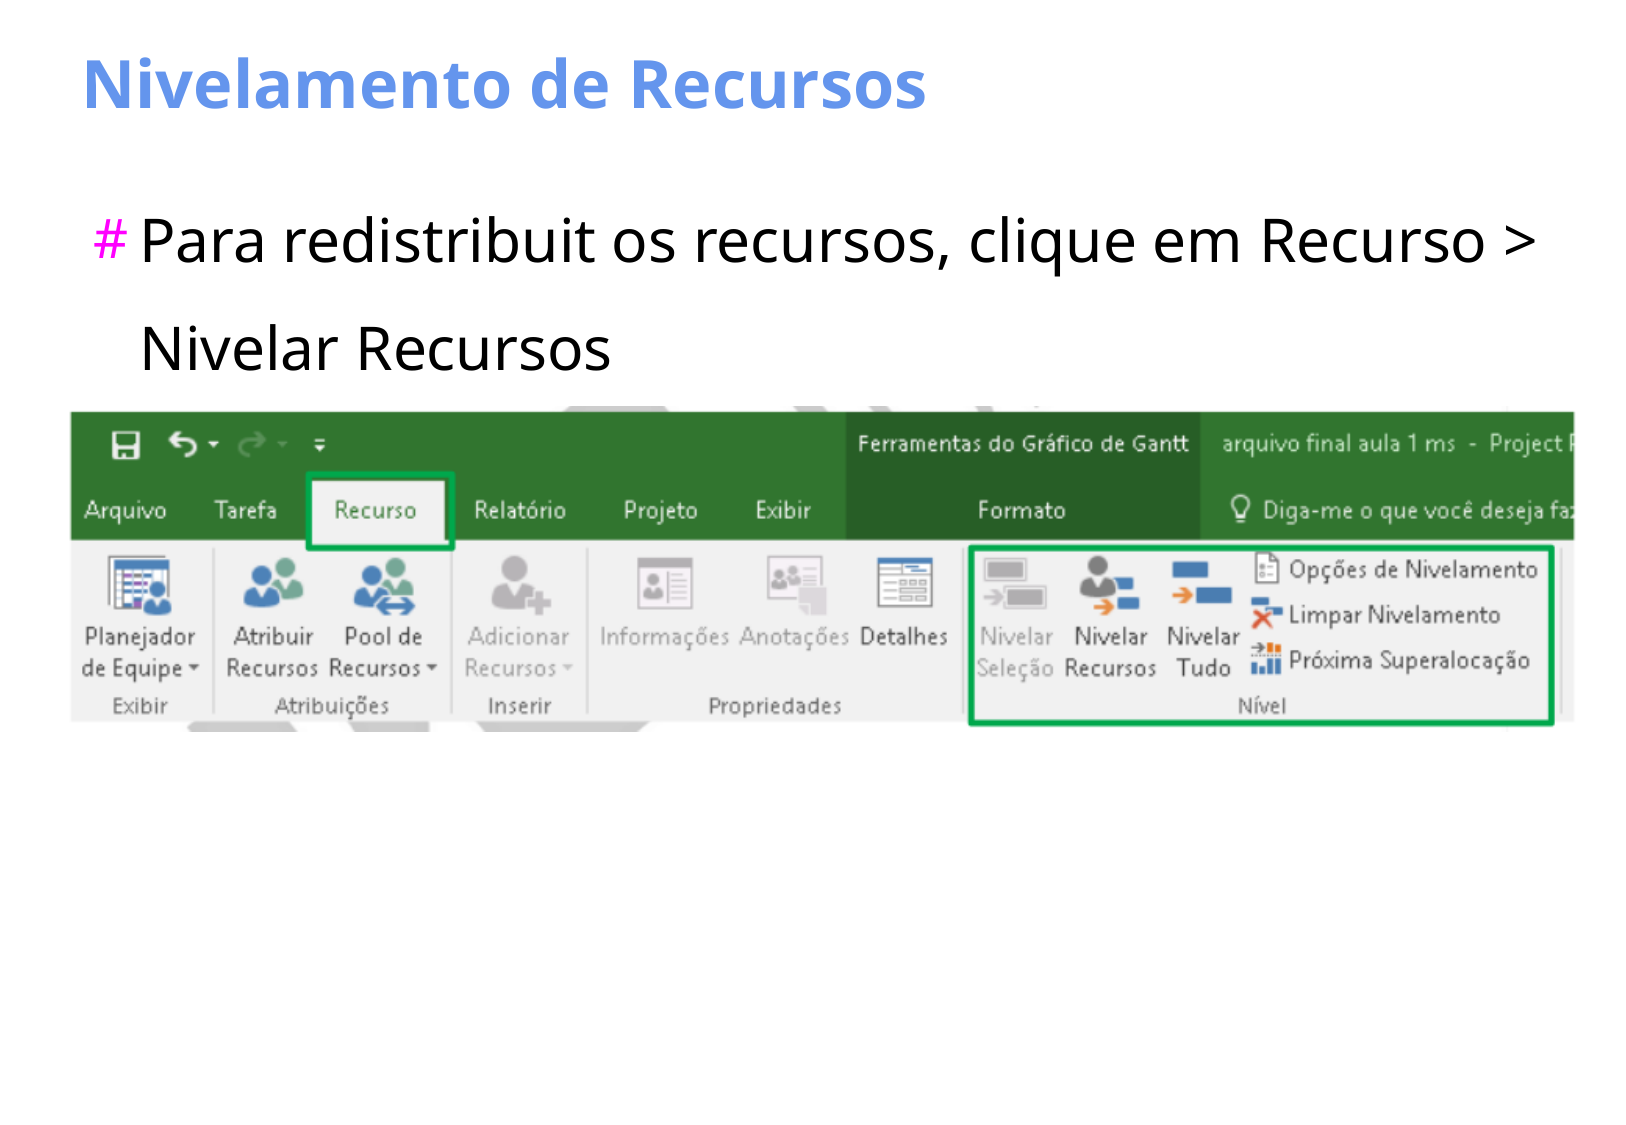

# Nivelamento de Recursos
Para redistribuit os recursos, clique em Recurso > Nivelar Recursos